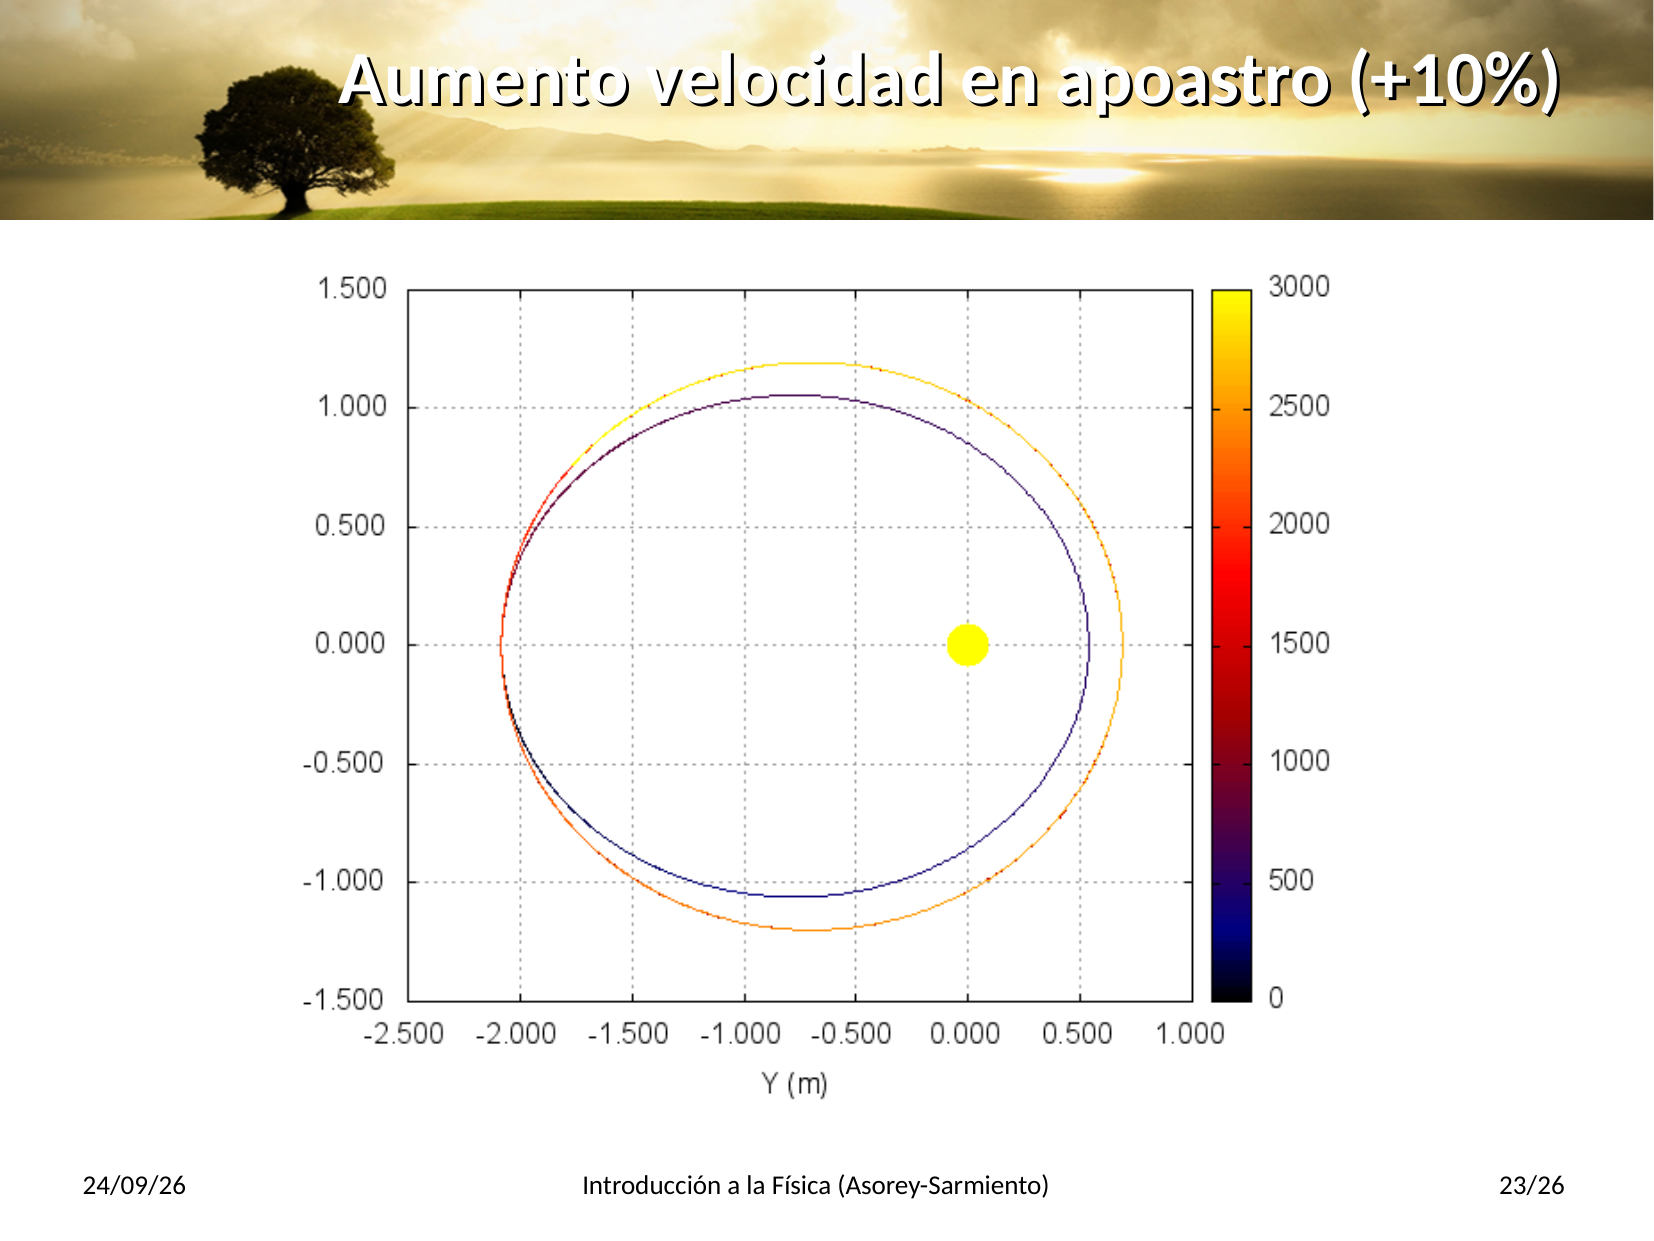

# Aumento velocidad en apoastro (+10%)
Introducción a la Física (Asorey-Sarmiento)
23